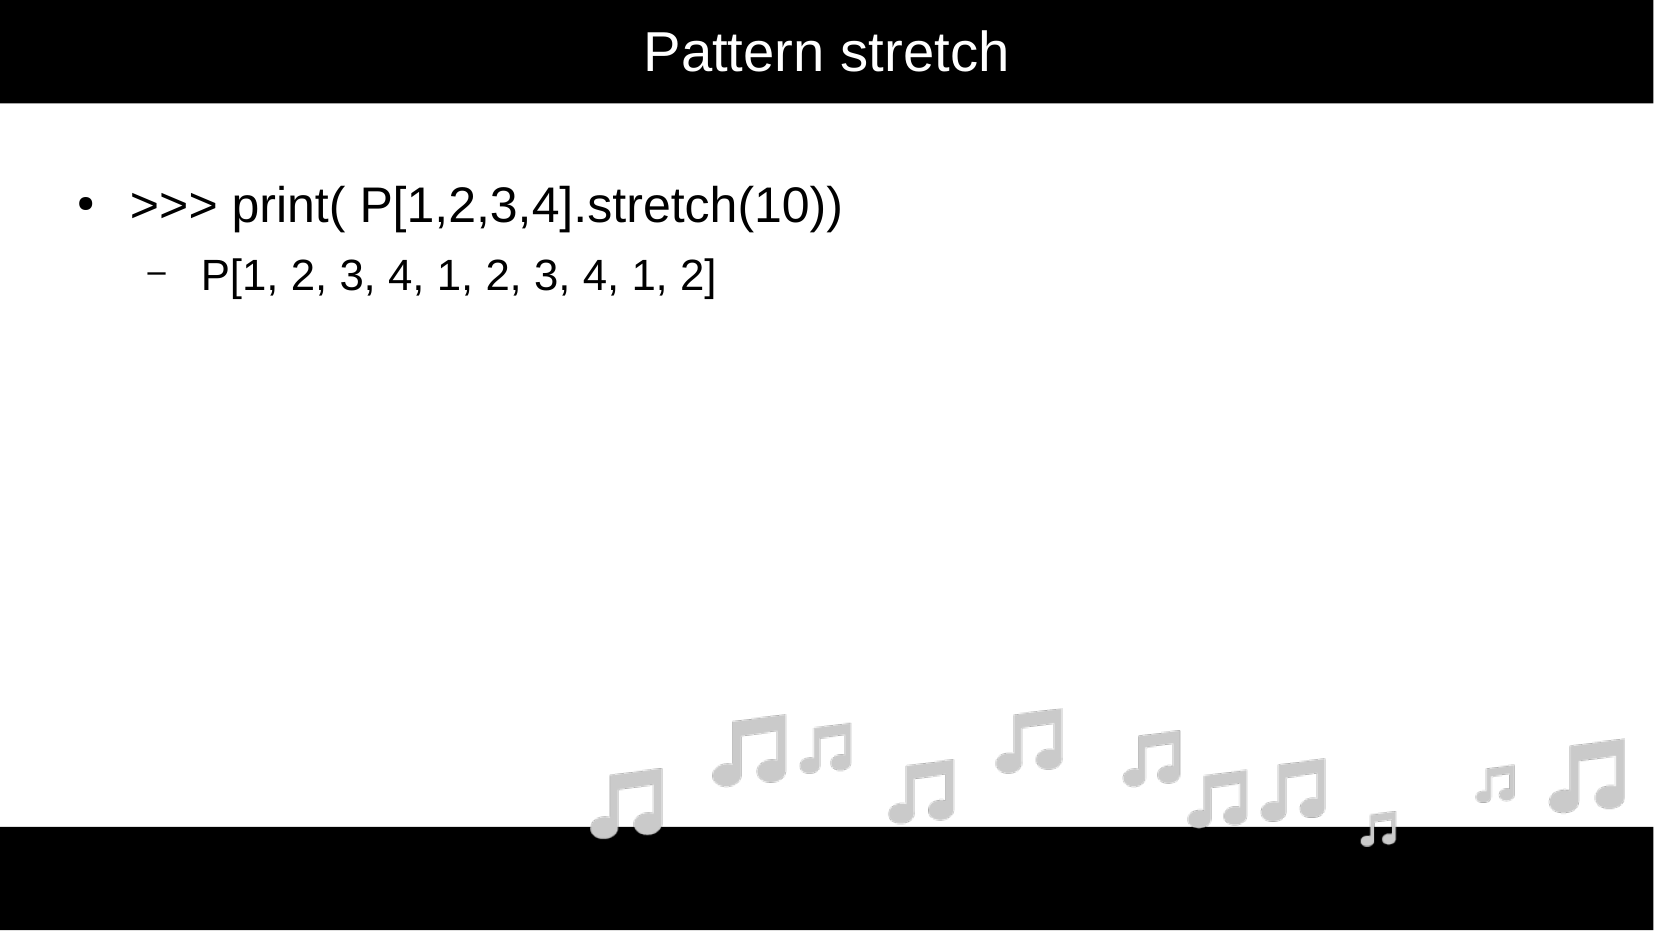

# Pattern stretch
>>> print( P[1,2,3,4].stretch(10))
P[1, 2, 3, 4, 1, 2, 3, 4, 1, 2]